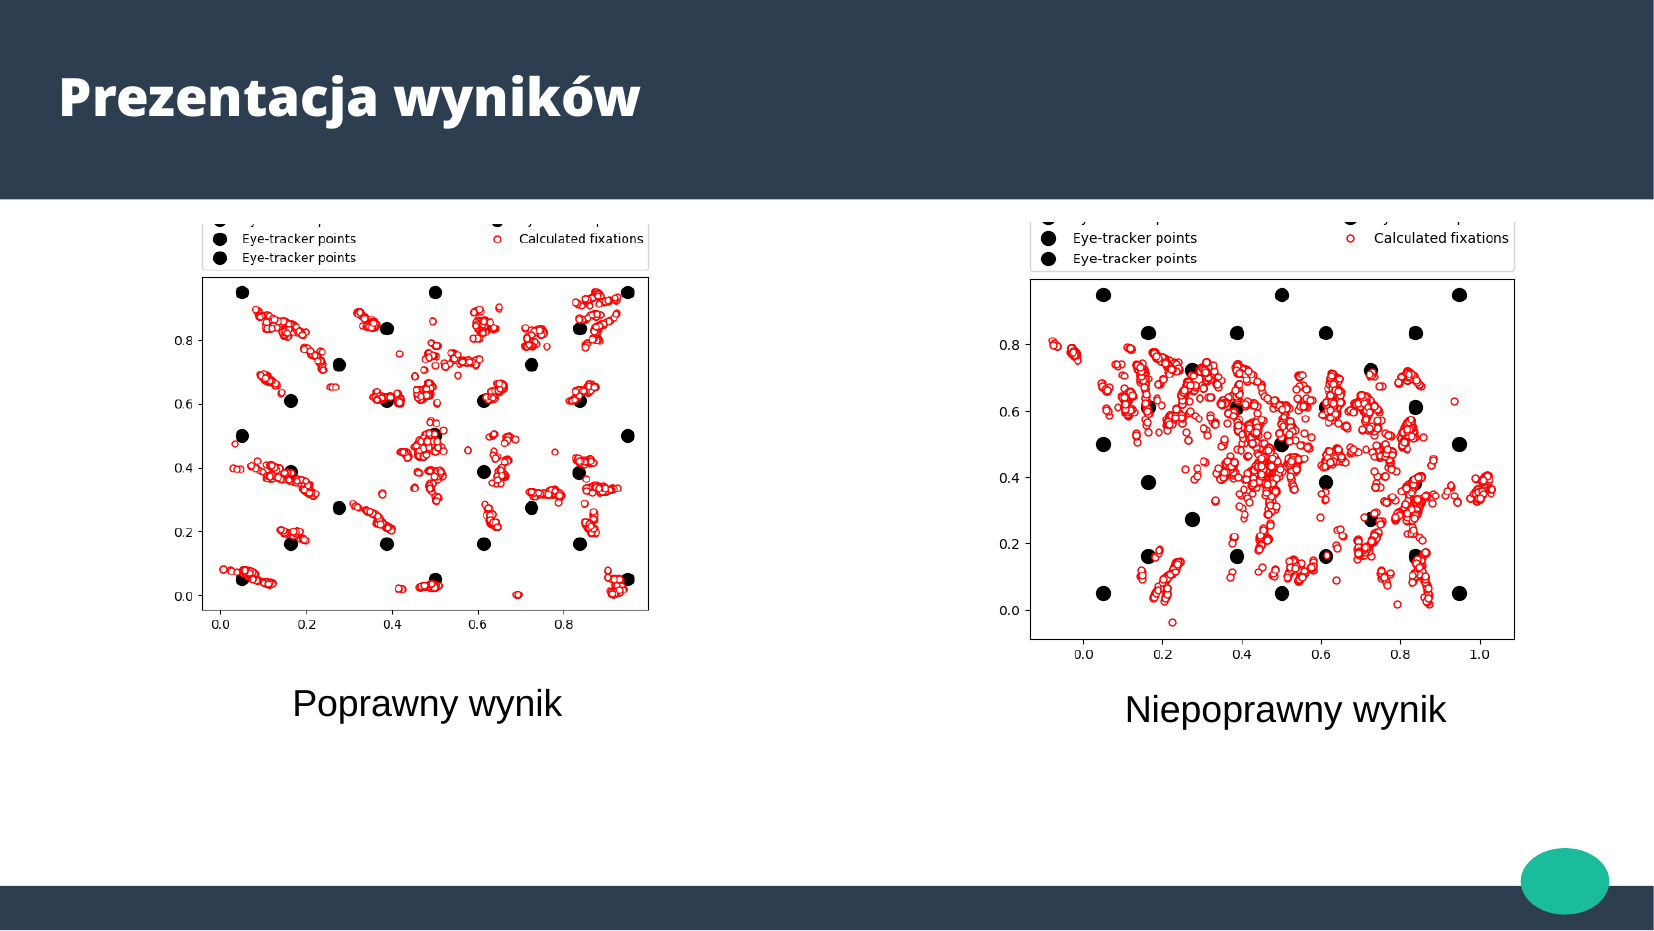

# Prezentacja wyników
Poprawny wynik
Niepoprawny wynik